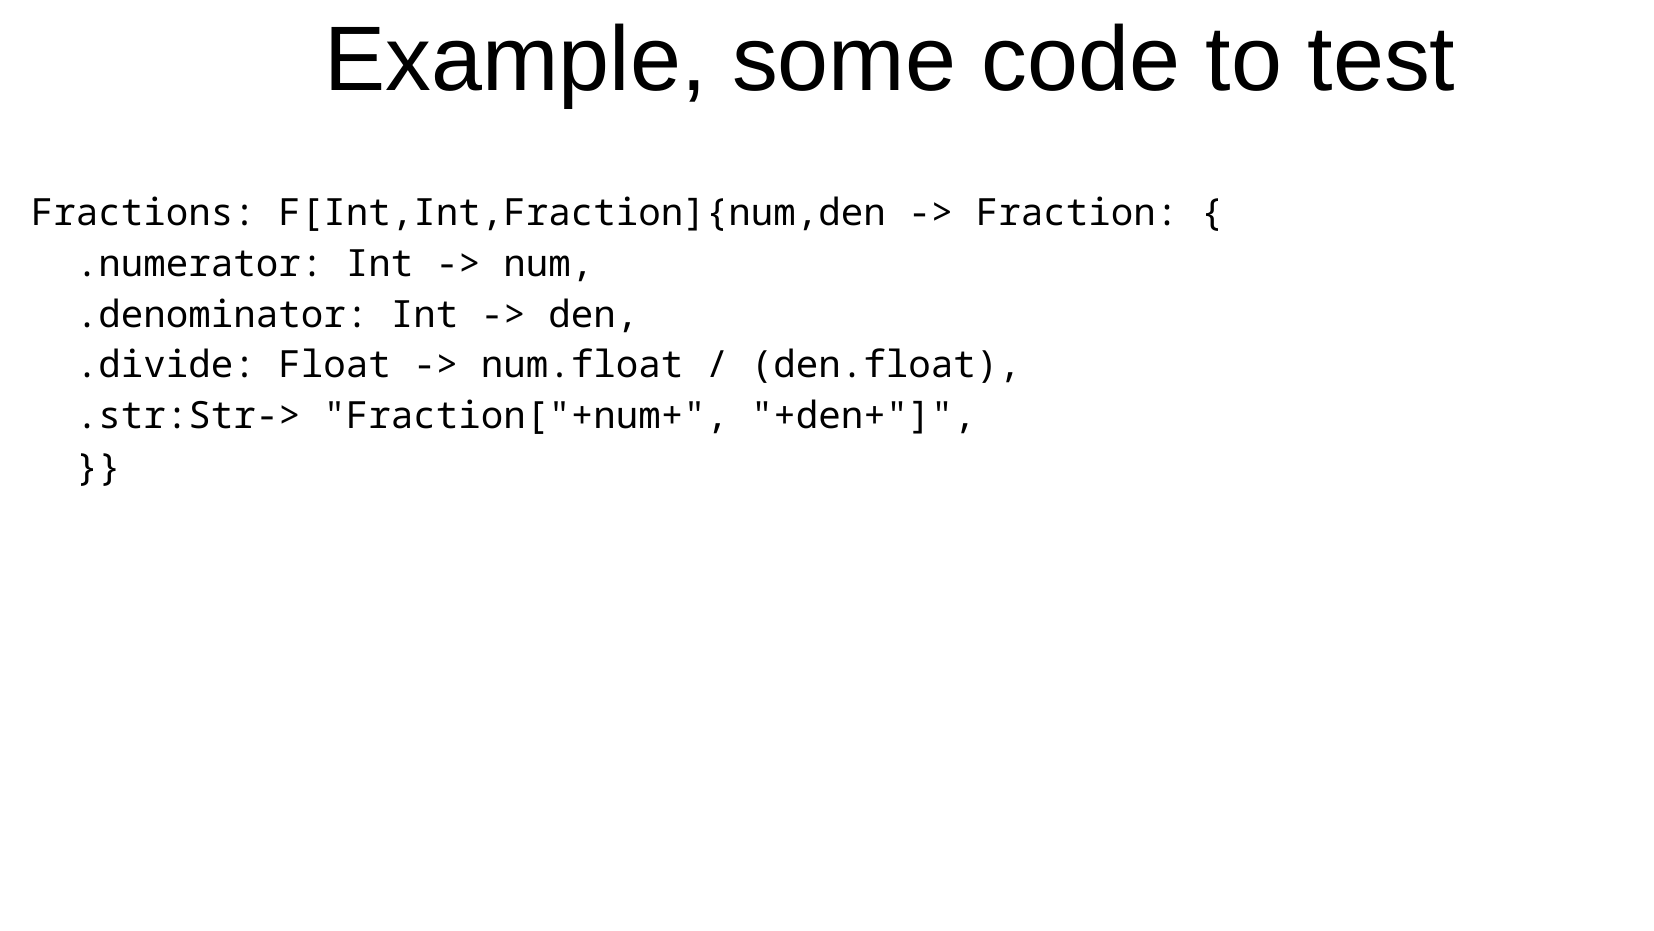

# Example, some code to test
Fractions: F[Int,Int,Fraction]{num,den -> Fraction: {
 .numerator: Int -> num,
 .denominator: Int -> den,
 .divide: Float -> num.float / (den.float),
 .str:Str-> "Fraction["+num+", "+den+"]",
 }}